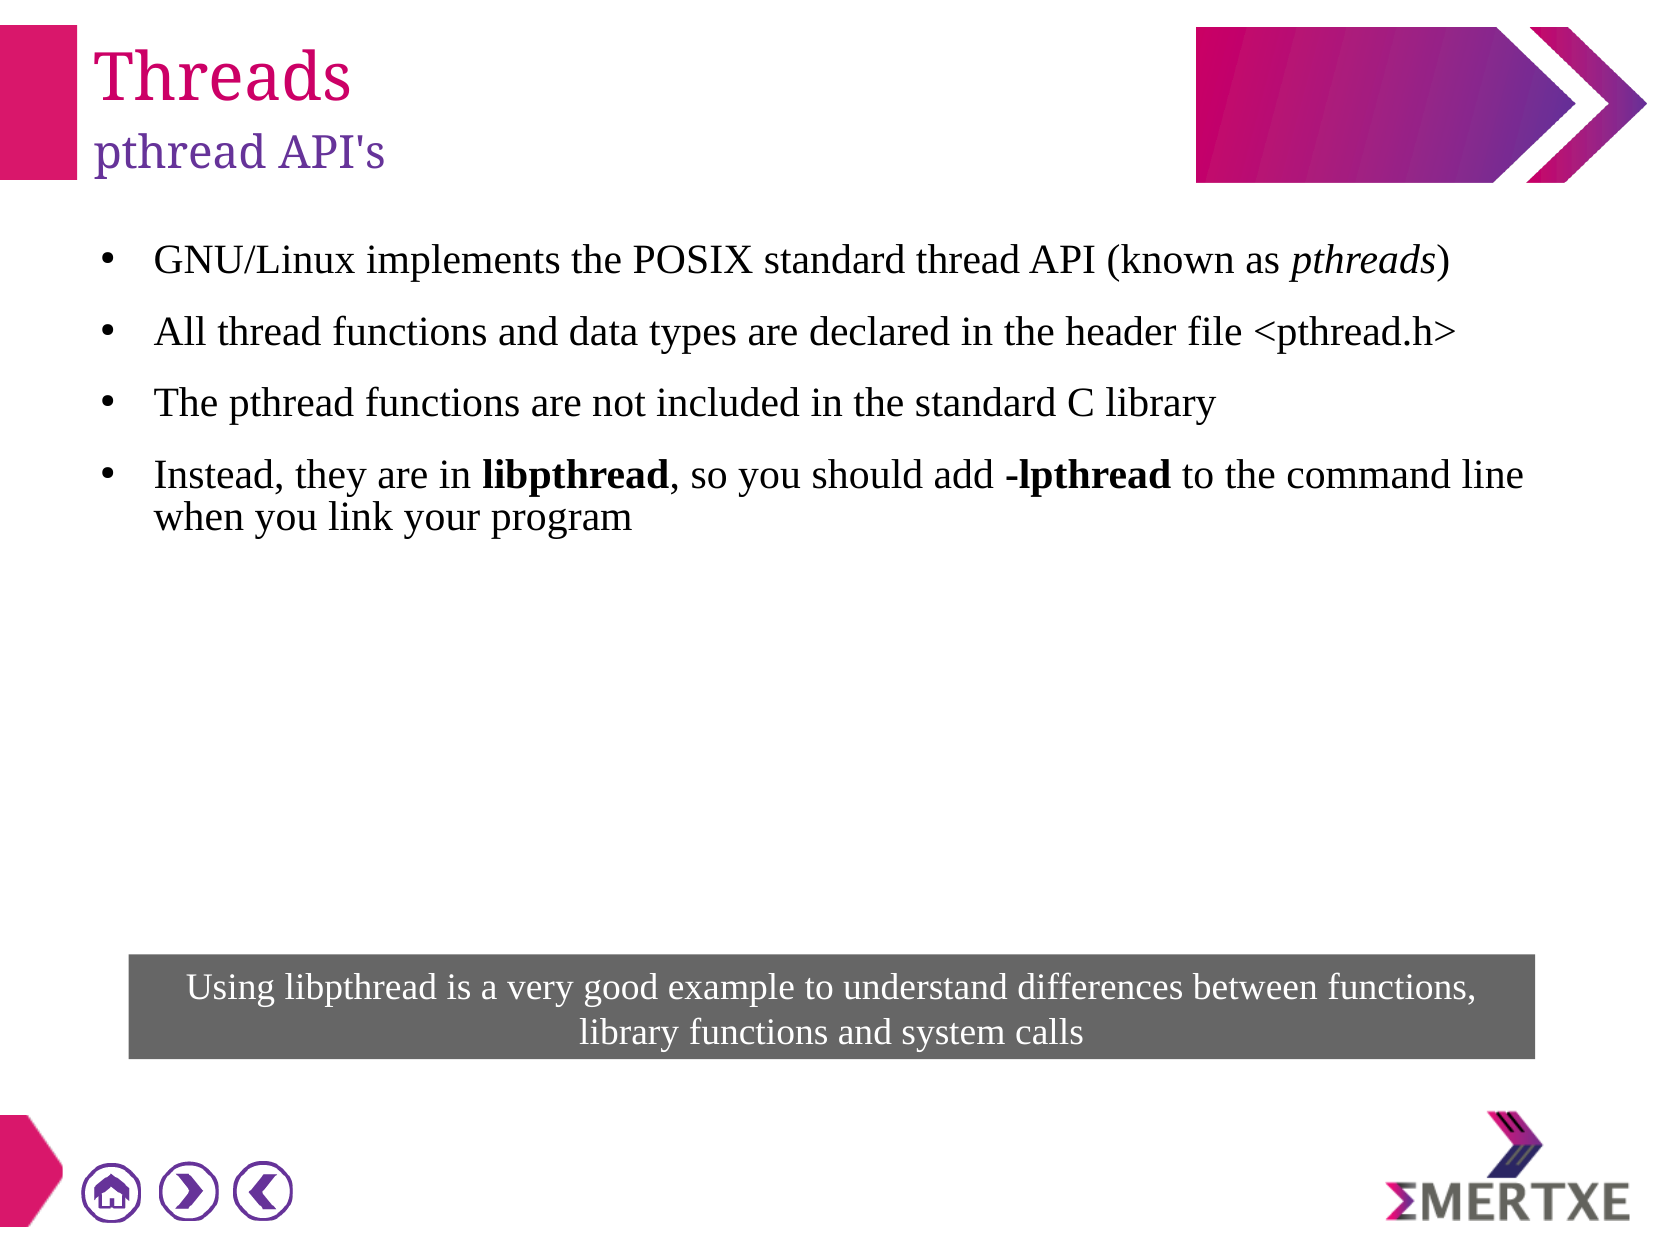

# Threads pthread API's
GNU/Linux implements the POSIX standard thread API (known as pthreads)
All thread functions and data types are declared in the header file <pthread.h>
The pthread functions are not included in the standard C library
Instead, they are in libpthread, so you should add -lpthread to the command line when you link your program
Using libpthread is a very good example to understand differences between functions, library functions and system calls